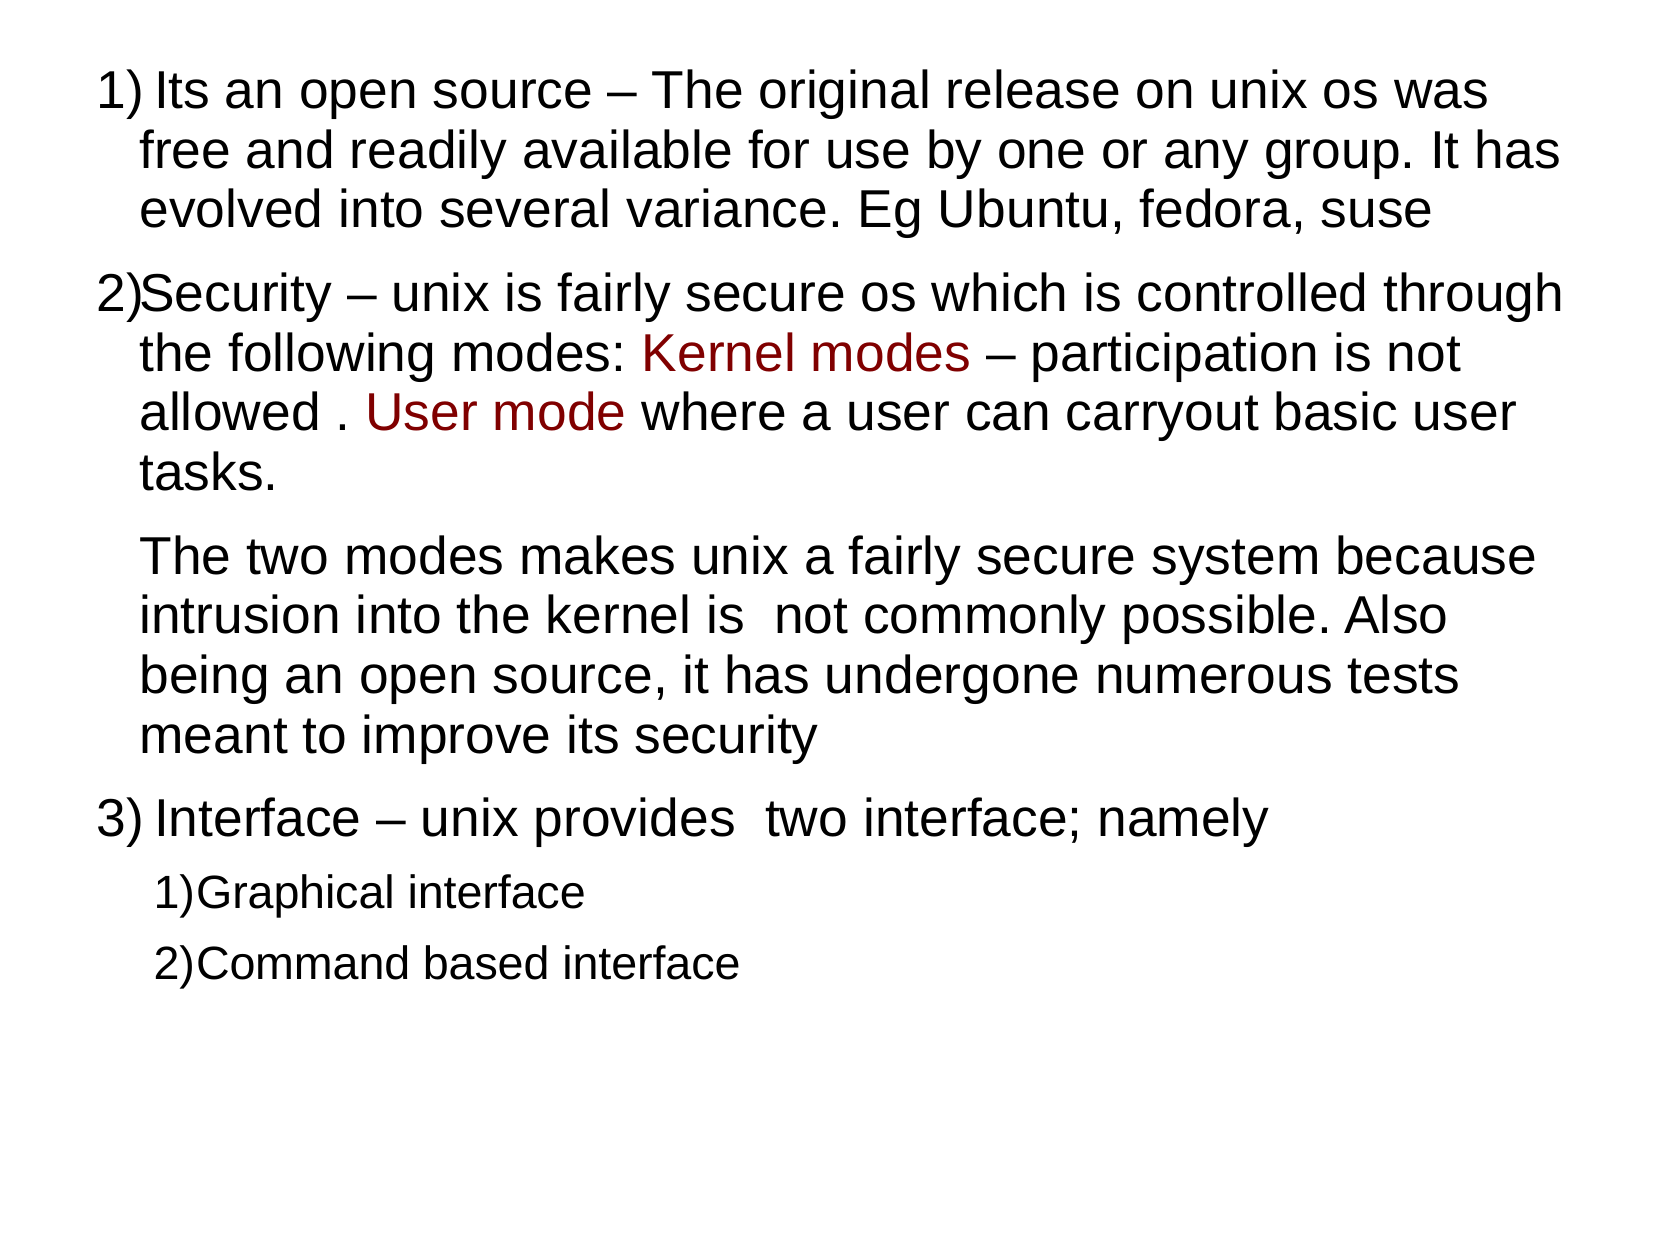

# Its an open source – The original release on unix os was free and readily available for use by one or any group. It has evolved into several variance. Eg Ubuntu, fedora, suse
Security – unix is fairly secure os which is controlled through the following modes: Kernel modes – participation is not allowed . User mode where a user can carryout basic user tasks.
The two modes makes unix a fairly secure system because intrusion into the kernel is not commonly possible. Also being an open source, it has undergone numerous tests meant to improve its security
 Interface – unix provides two interface; namely
Graphical interface
Command based interface